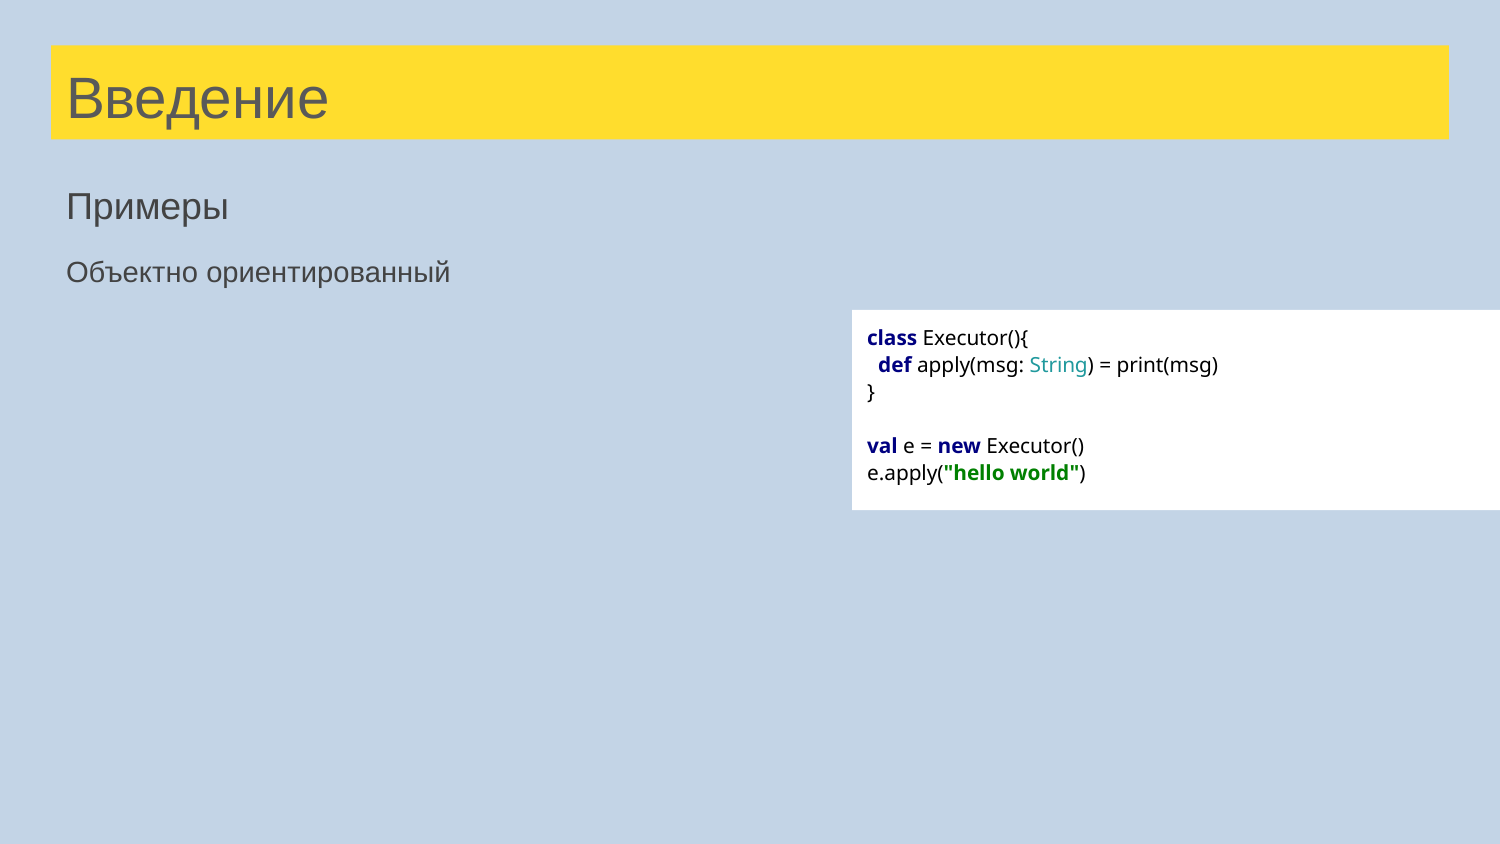

# Введение
Примеры
Объектно ориентированный
class Executor(){
 def apply(msg: String) = print(msg)
}
val e = new Executor()
e.apply("hello world")